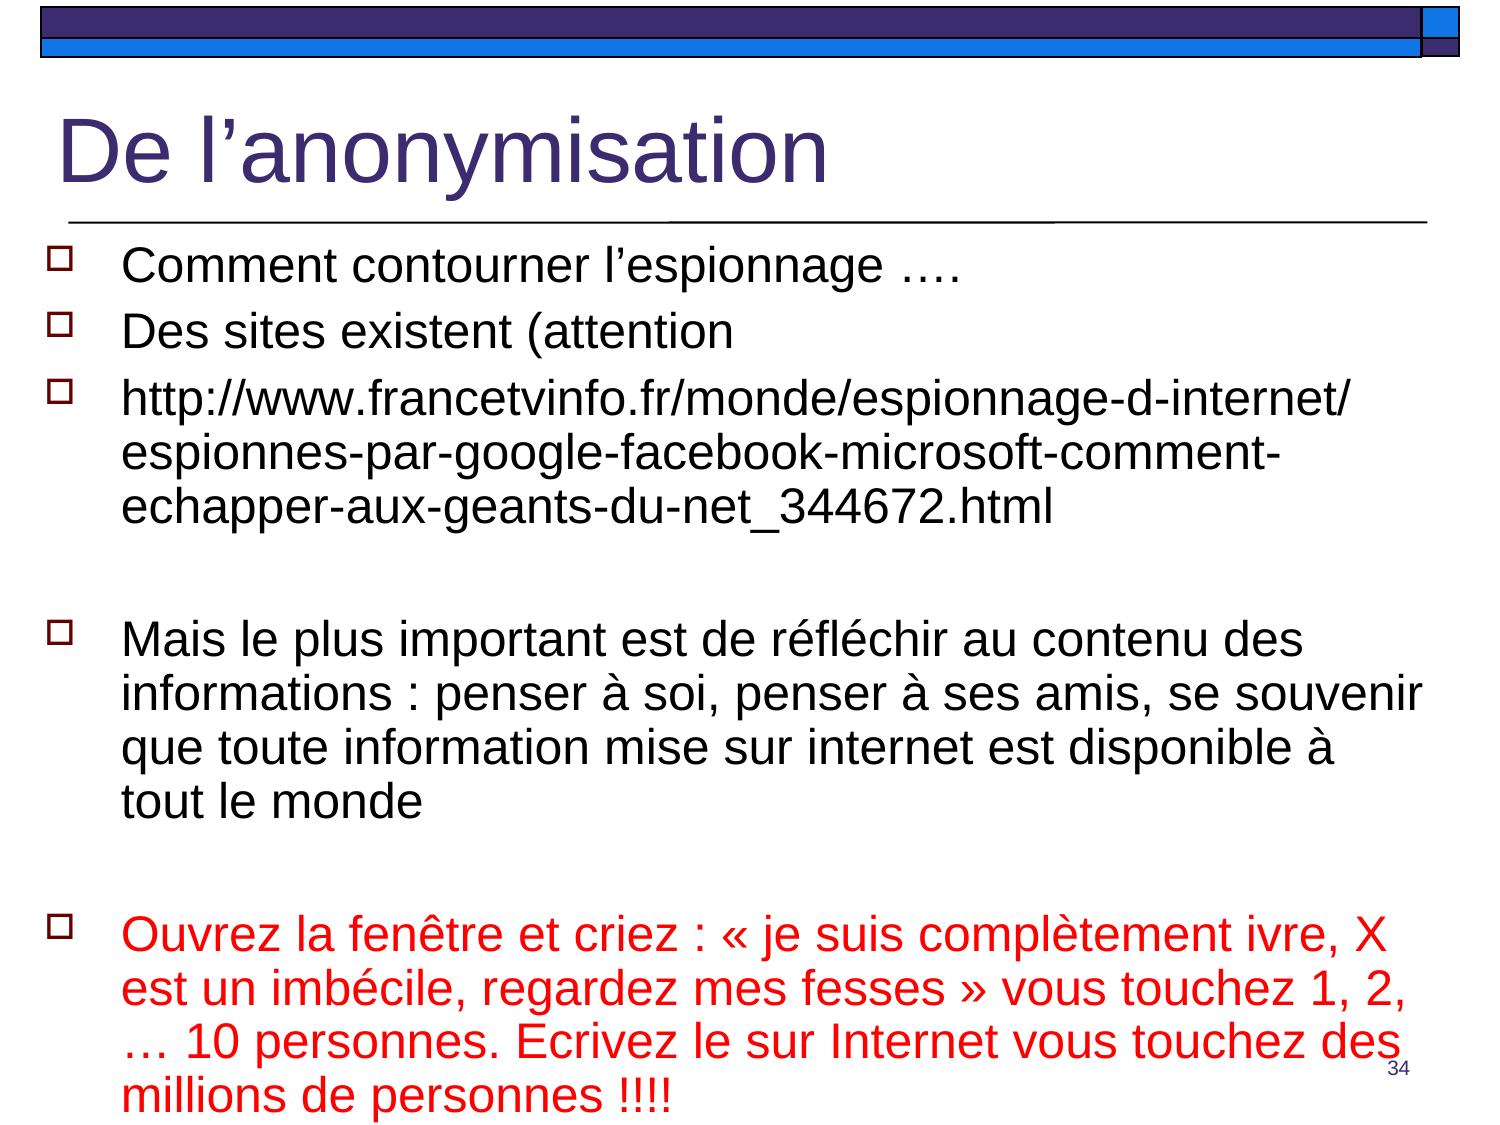

De l’anonymisation
Comment contourner l’espionnage ….
Des sites existent (attention
http://www.francetvinfo.fr/monde/espionnage-d-internet/espionnes-par-google-facebook-microsoft-comment-echapper-aux-geants-du-net_344672.html
Mais le plus important est de réfléchir au contenu des informations : penser à soi, penser à ses amis, se souvenir que toute information mise sur internet est disponible à tout le monde
Ouvrez la fenêtre et criez : « je suis complètement ivre, X est un imbécile, regardez mes fesses » vous touchez 1, 2, … 10 personnes. Ecrivez le sur Internet vous touchez des millions de personnes !!!!